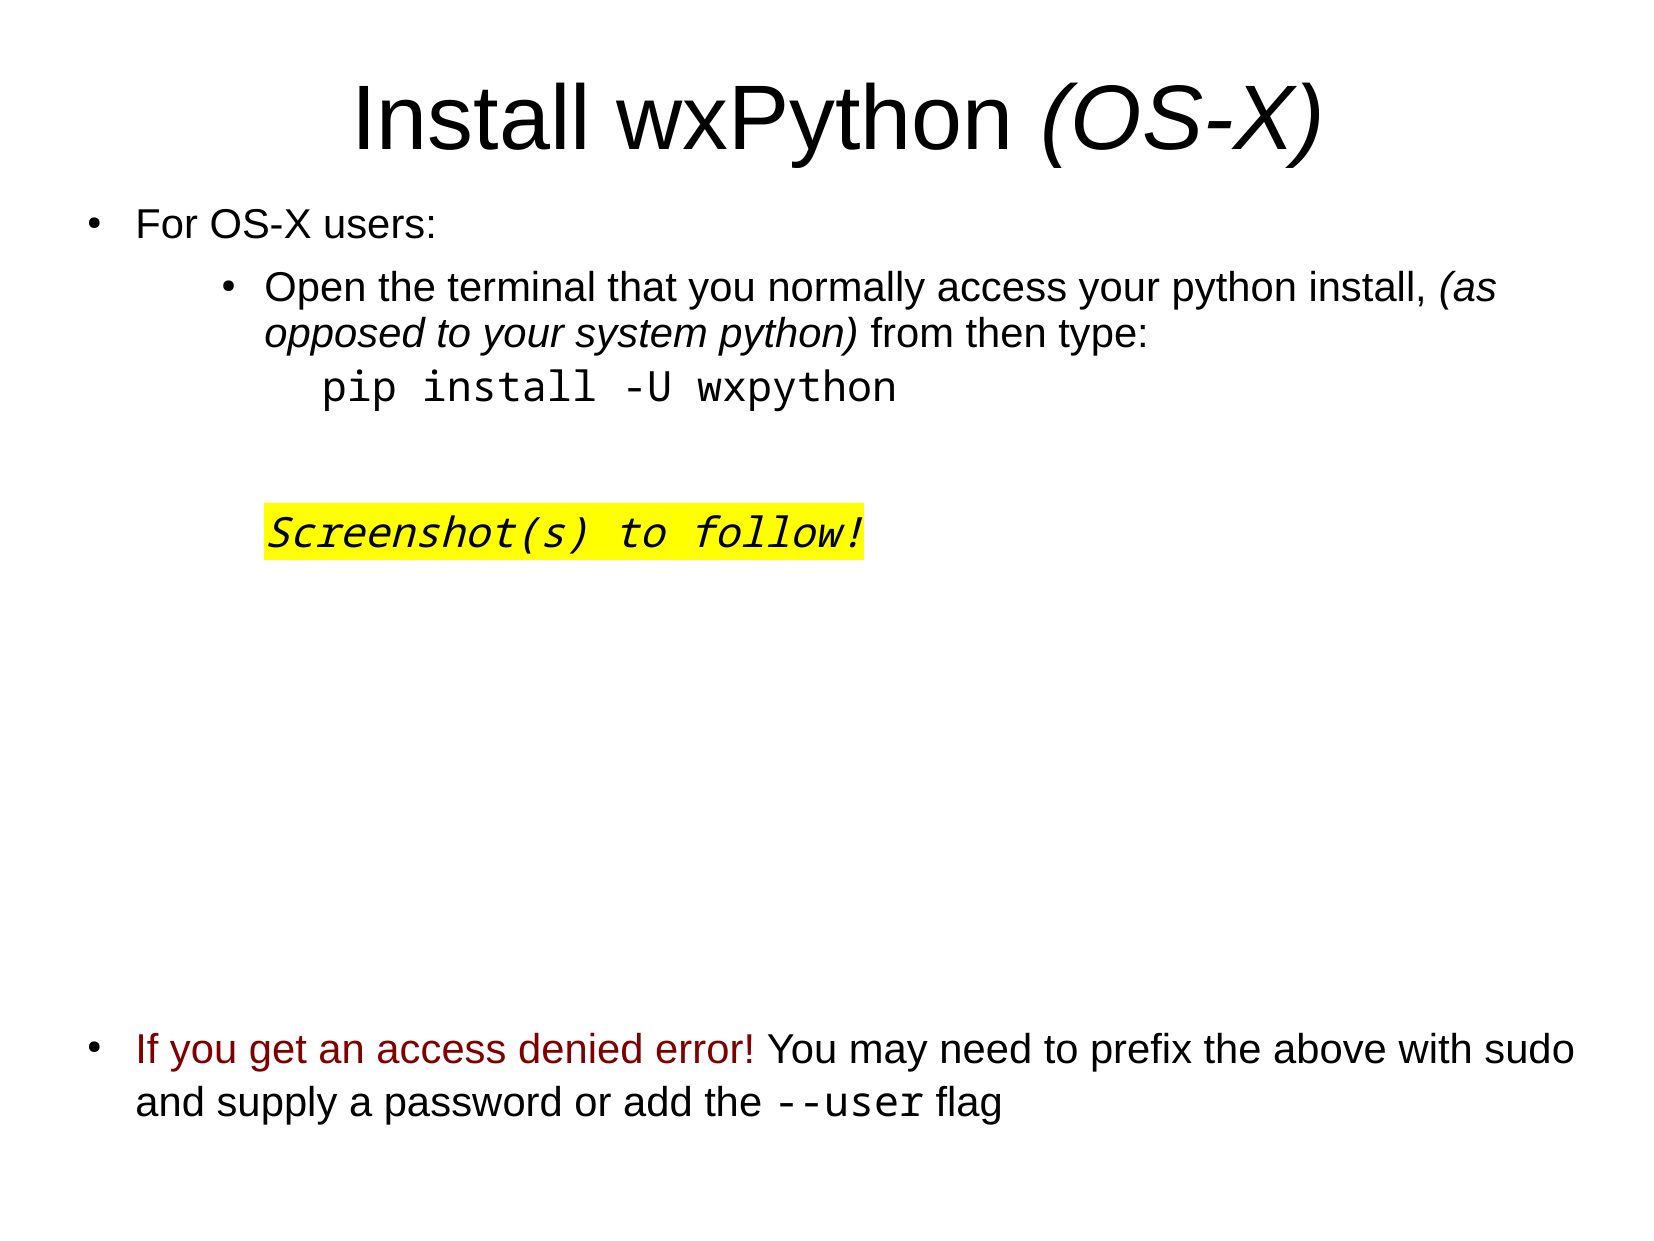

# Install wxPython (OS-X)
For OS-X users:
Open the terminal that you normally access your python install, (as opposed to your system python) from then type:
 pip install -U wxpython
Screenshot(s) to follow!
If you get an access denied error! You may need to prefix the above with sudo and supply a password or add the --user flag